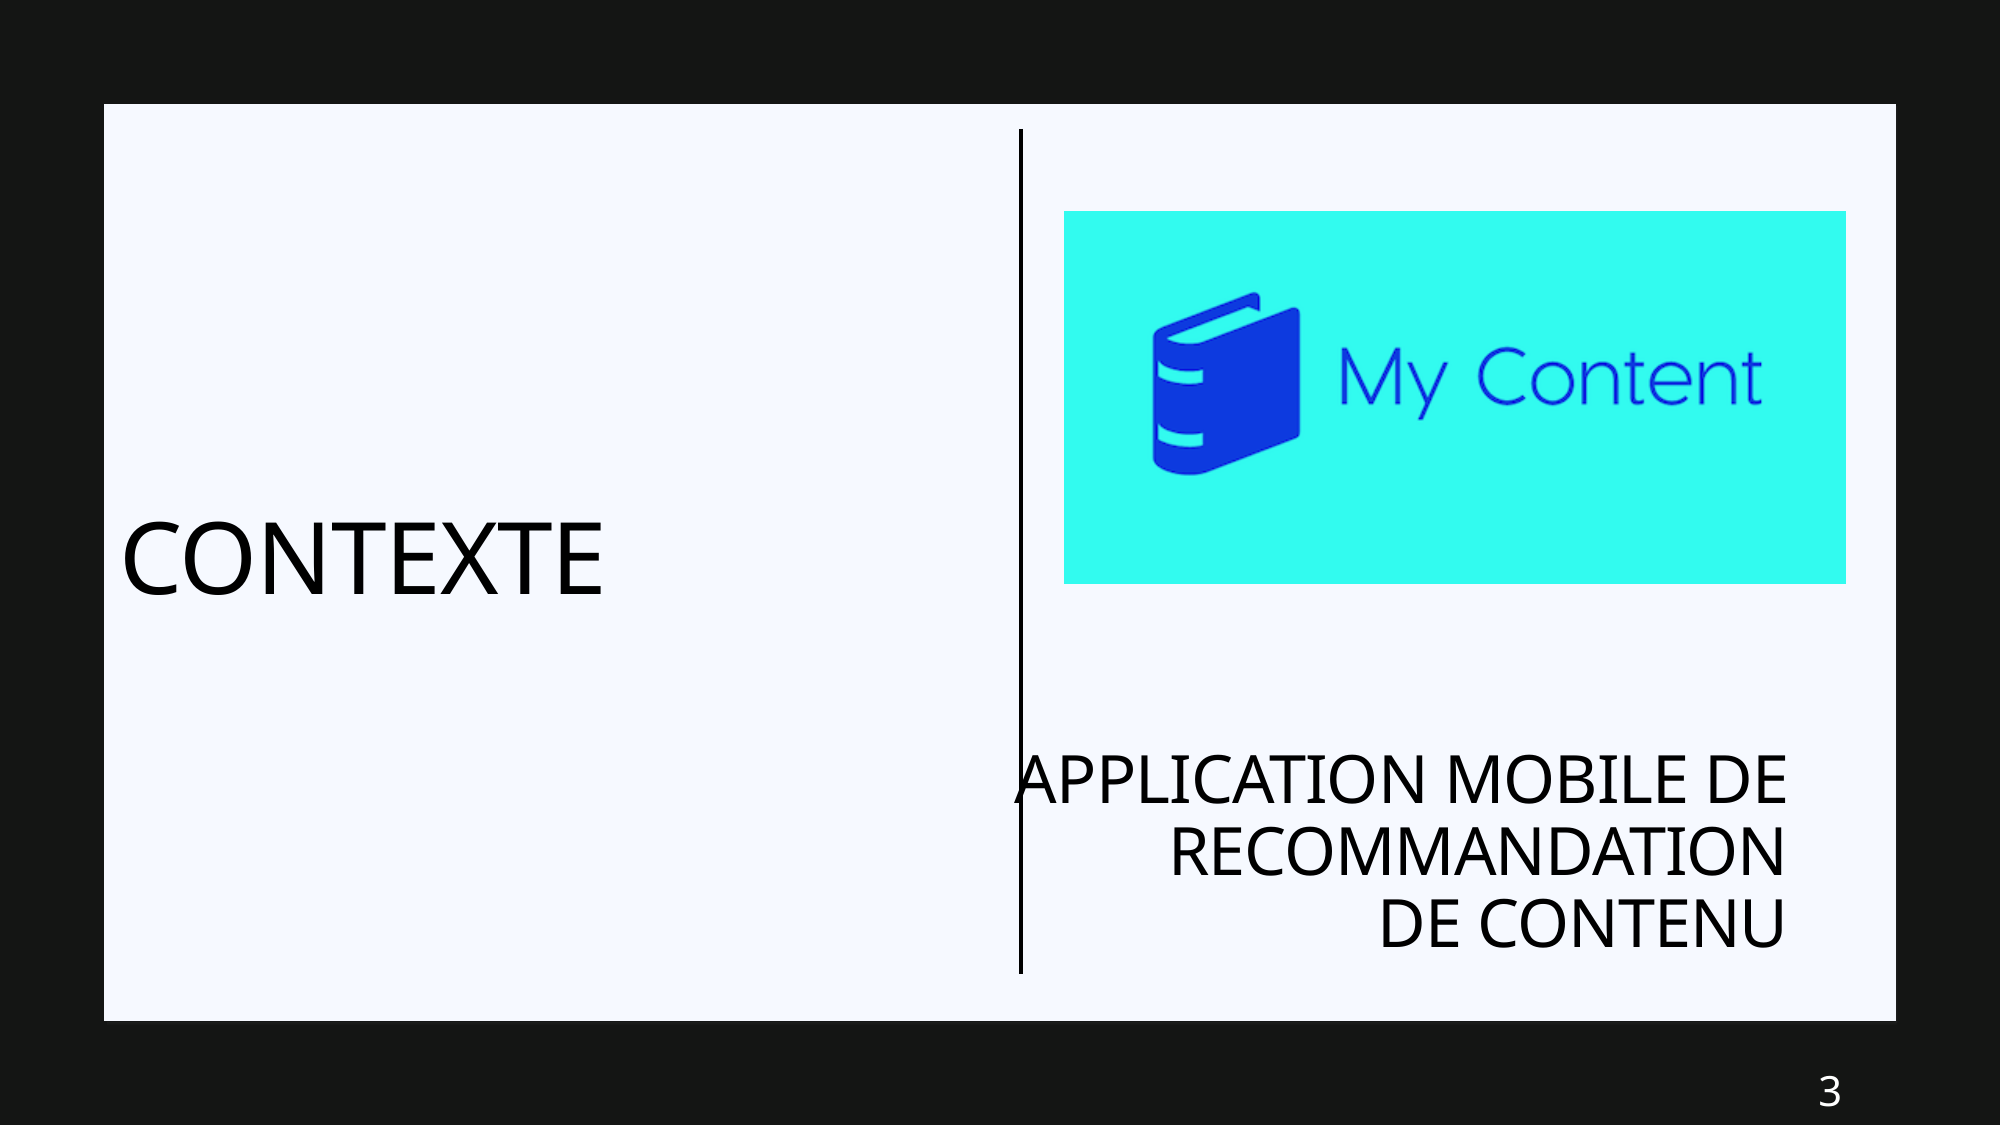

# Contexte
Application mobile de recommandation
de contenu
2